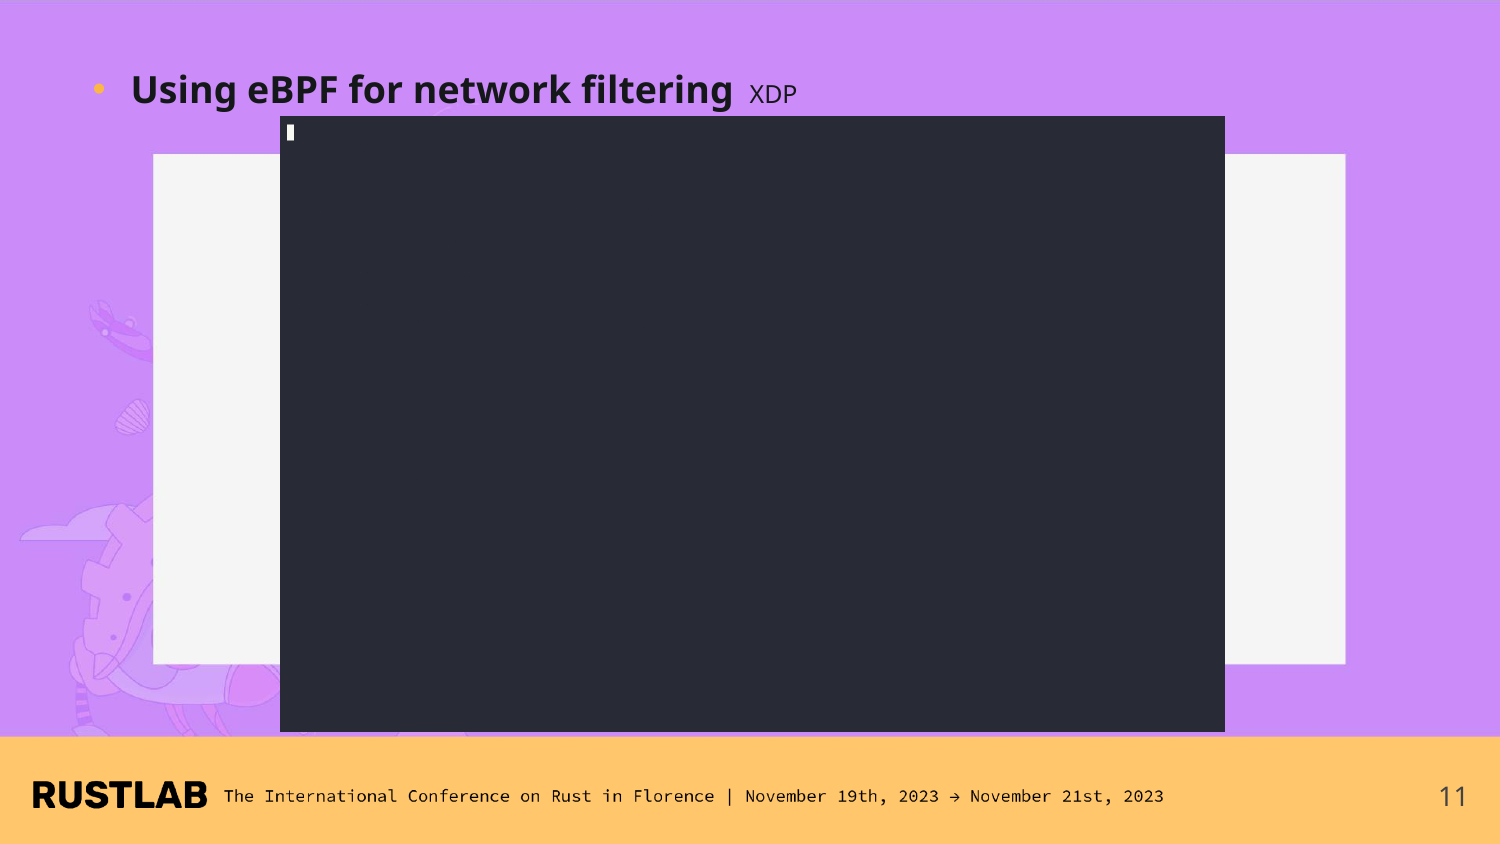

# Using eBPF for network filtering XDP